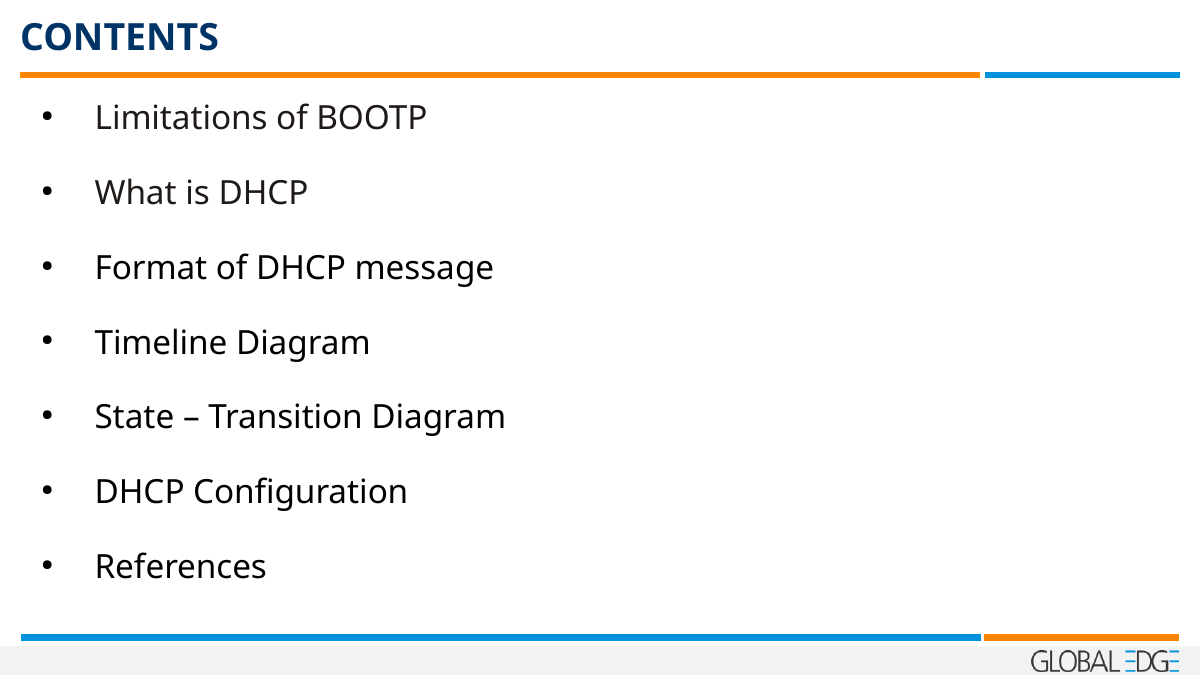

# CONTENTS
Limitations of BOOTP
What is DHCP
Format of DHCP message
Timeline Diagram
State – Transition Diagram
DHCP Configuration
References